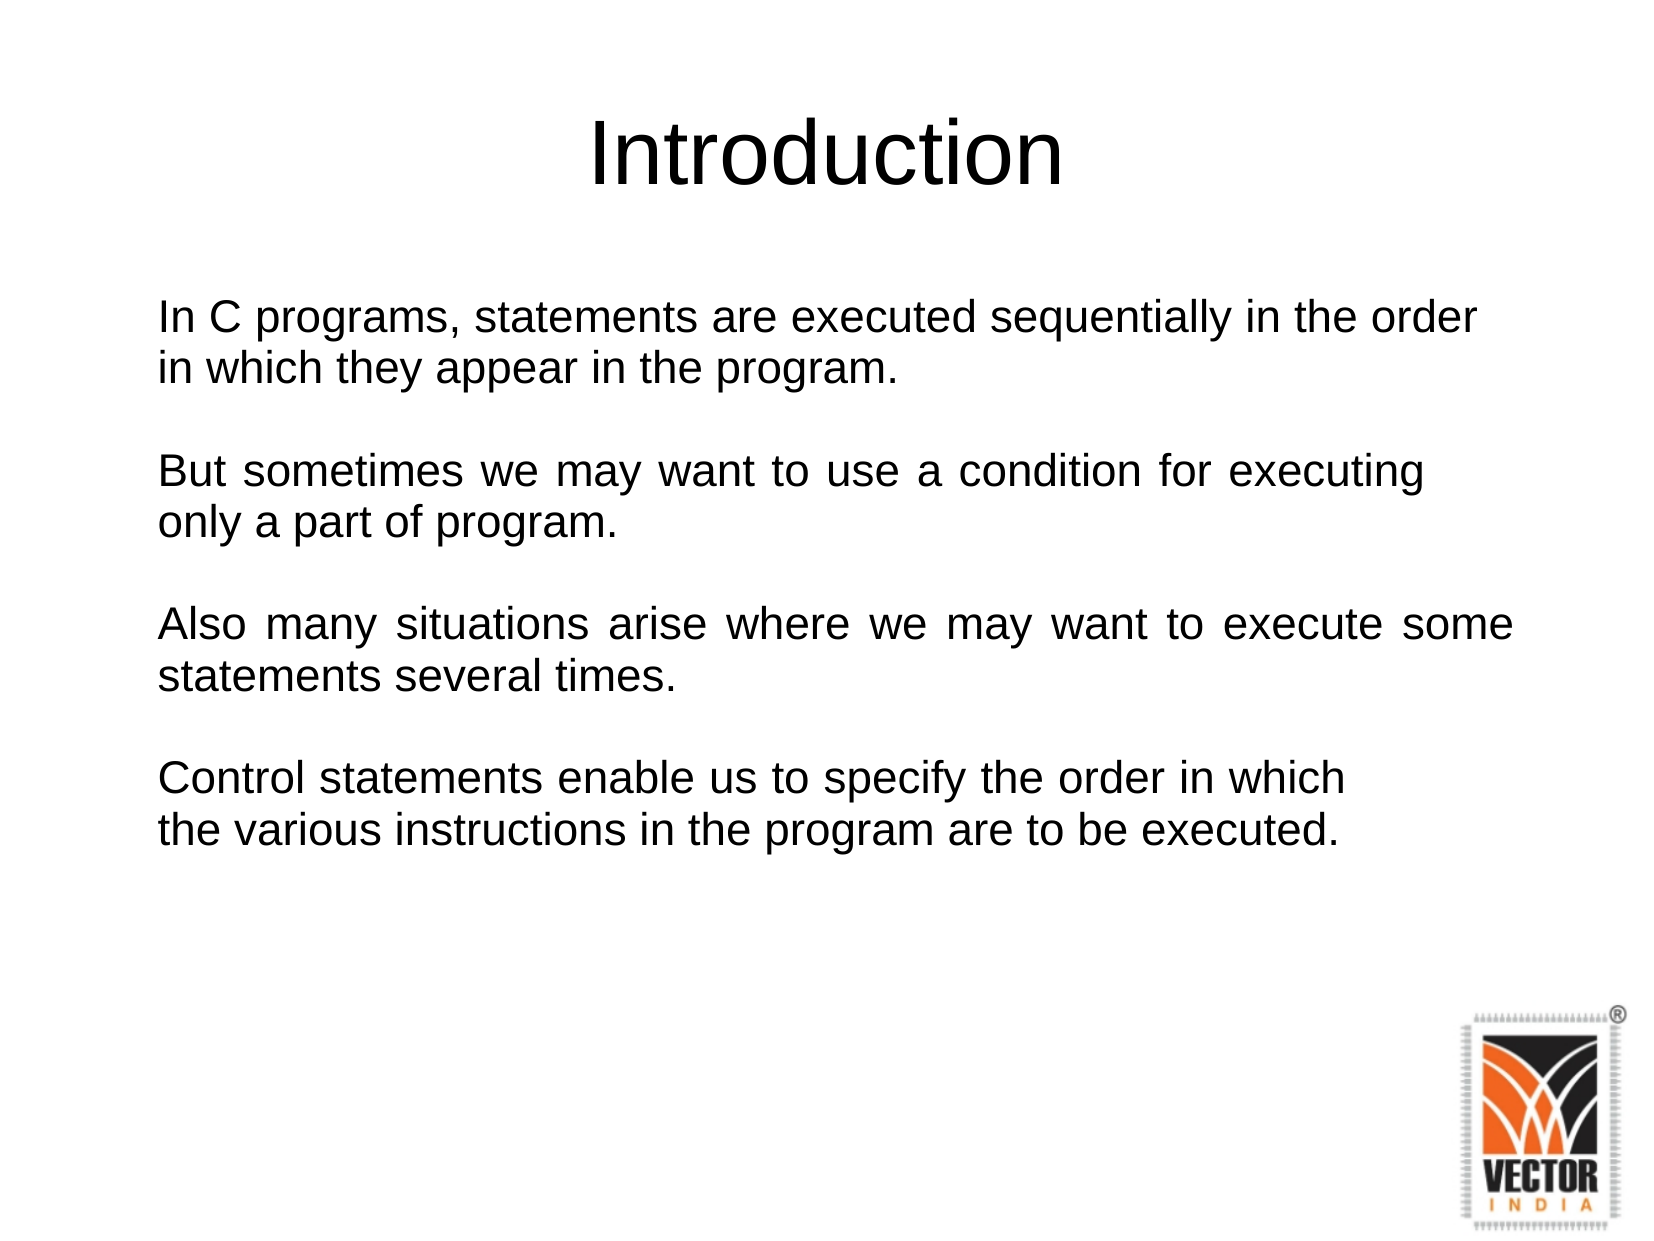

# Introduction
	In C programs, statements are executed sequentially in the order 	in which they appear in the program.
	But sometimes we may want to use a condition for executing 		only a part of program.
	Also many situations arise where we may want to execute some 		statements several times.
	Control statements enable us to specify the order in which 	the various instructions in the program are to be executed.